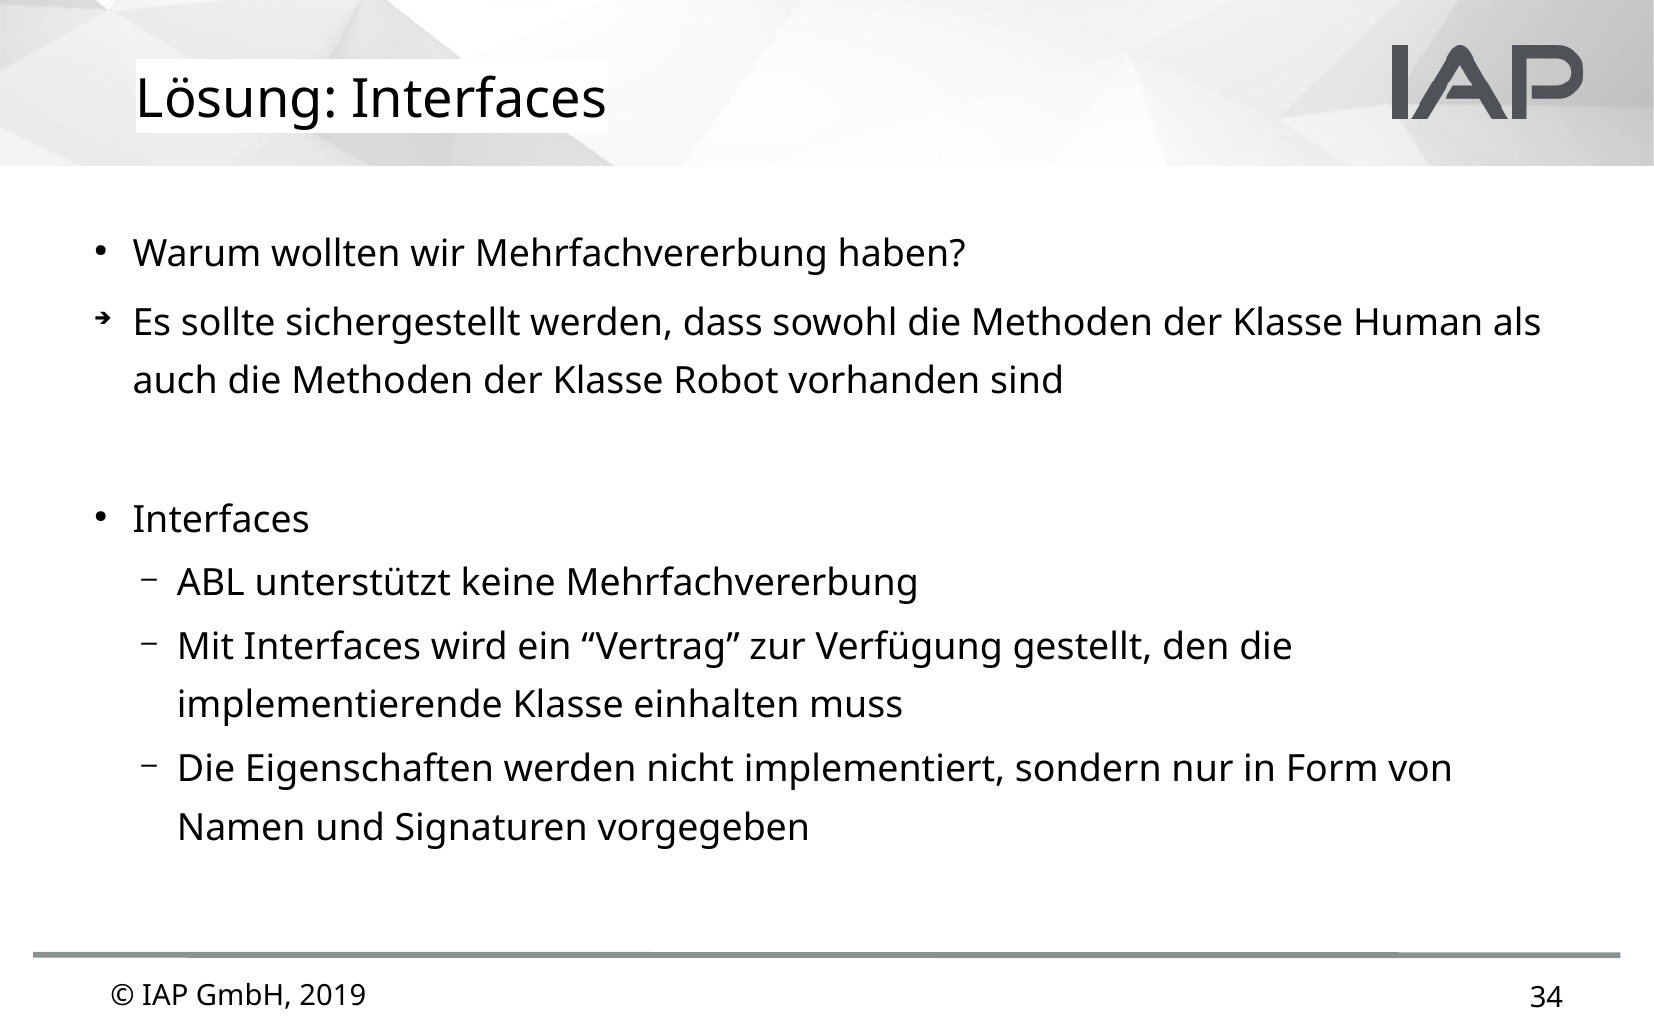

# Lösung: Interfaces
Warum wollten wir Mehrfachvererbung haben?
Es sollte sichergestellt werden, dass sowohl die Methoden der Klasse Human als auch die Methoden der Klasse Robot vorhanden sind
Interfaces
ABL unterstützt keine Mehrfachvererbung
Mit Interfaces wird ein “Vertrag” zur Verfügung gestellt, den die implementierende Klasse einhalten muss
Die Eigenschaften werden nicht implementiert, sondern nur in Form von Namen und Signaturen vorgegeben
© IAP GmbH, 2019
34